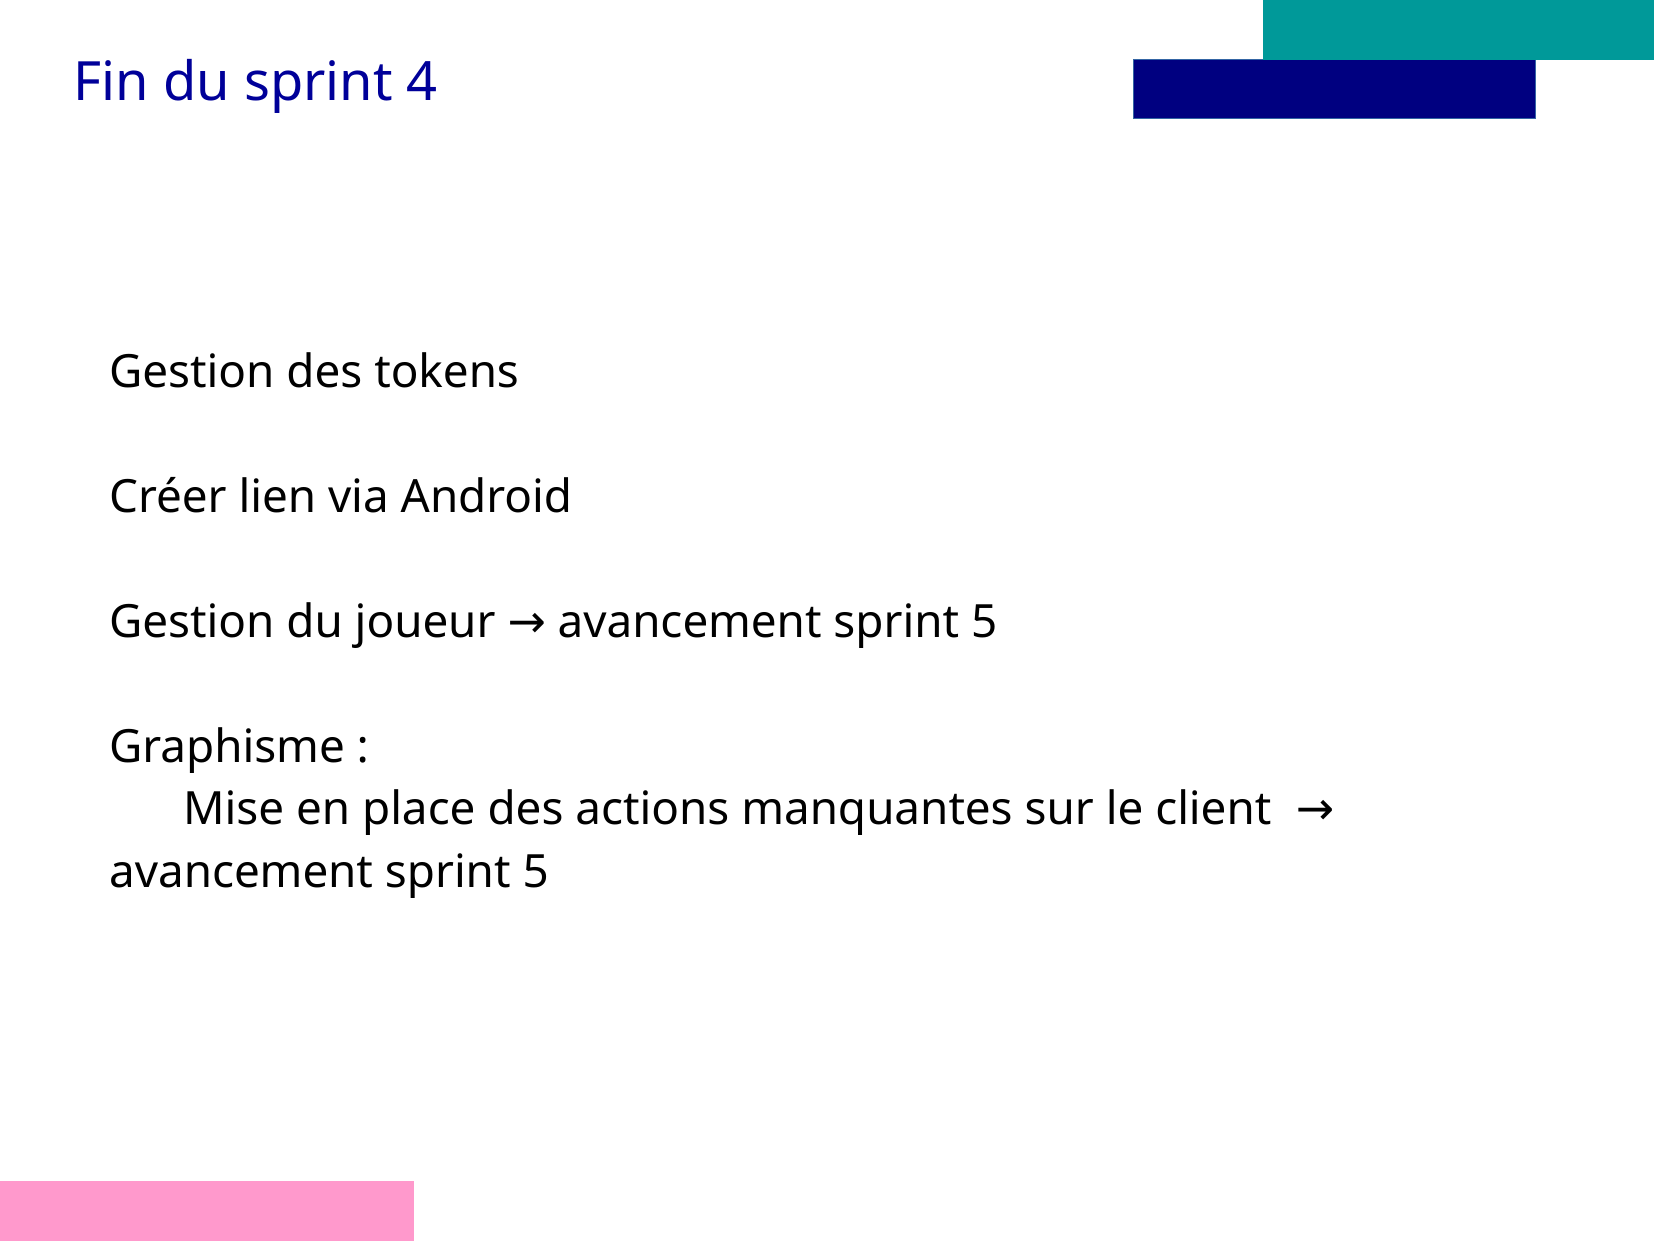

Fin du sprint 4
Gestion des tokens
Créer lien via Android
Gestion du joueur → avancement sprint 5
Graphisme :
	Mise en place des actions manquantes sur le client → avancement sprint 5